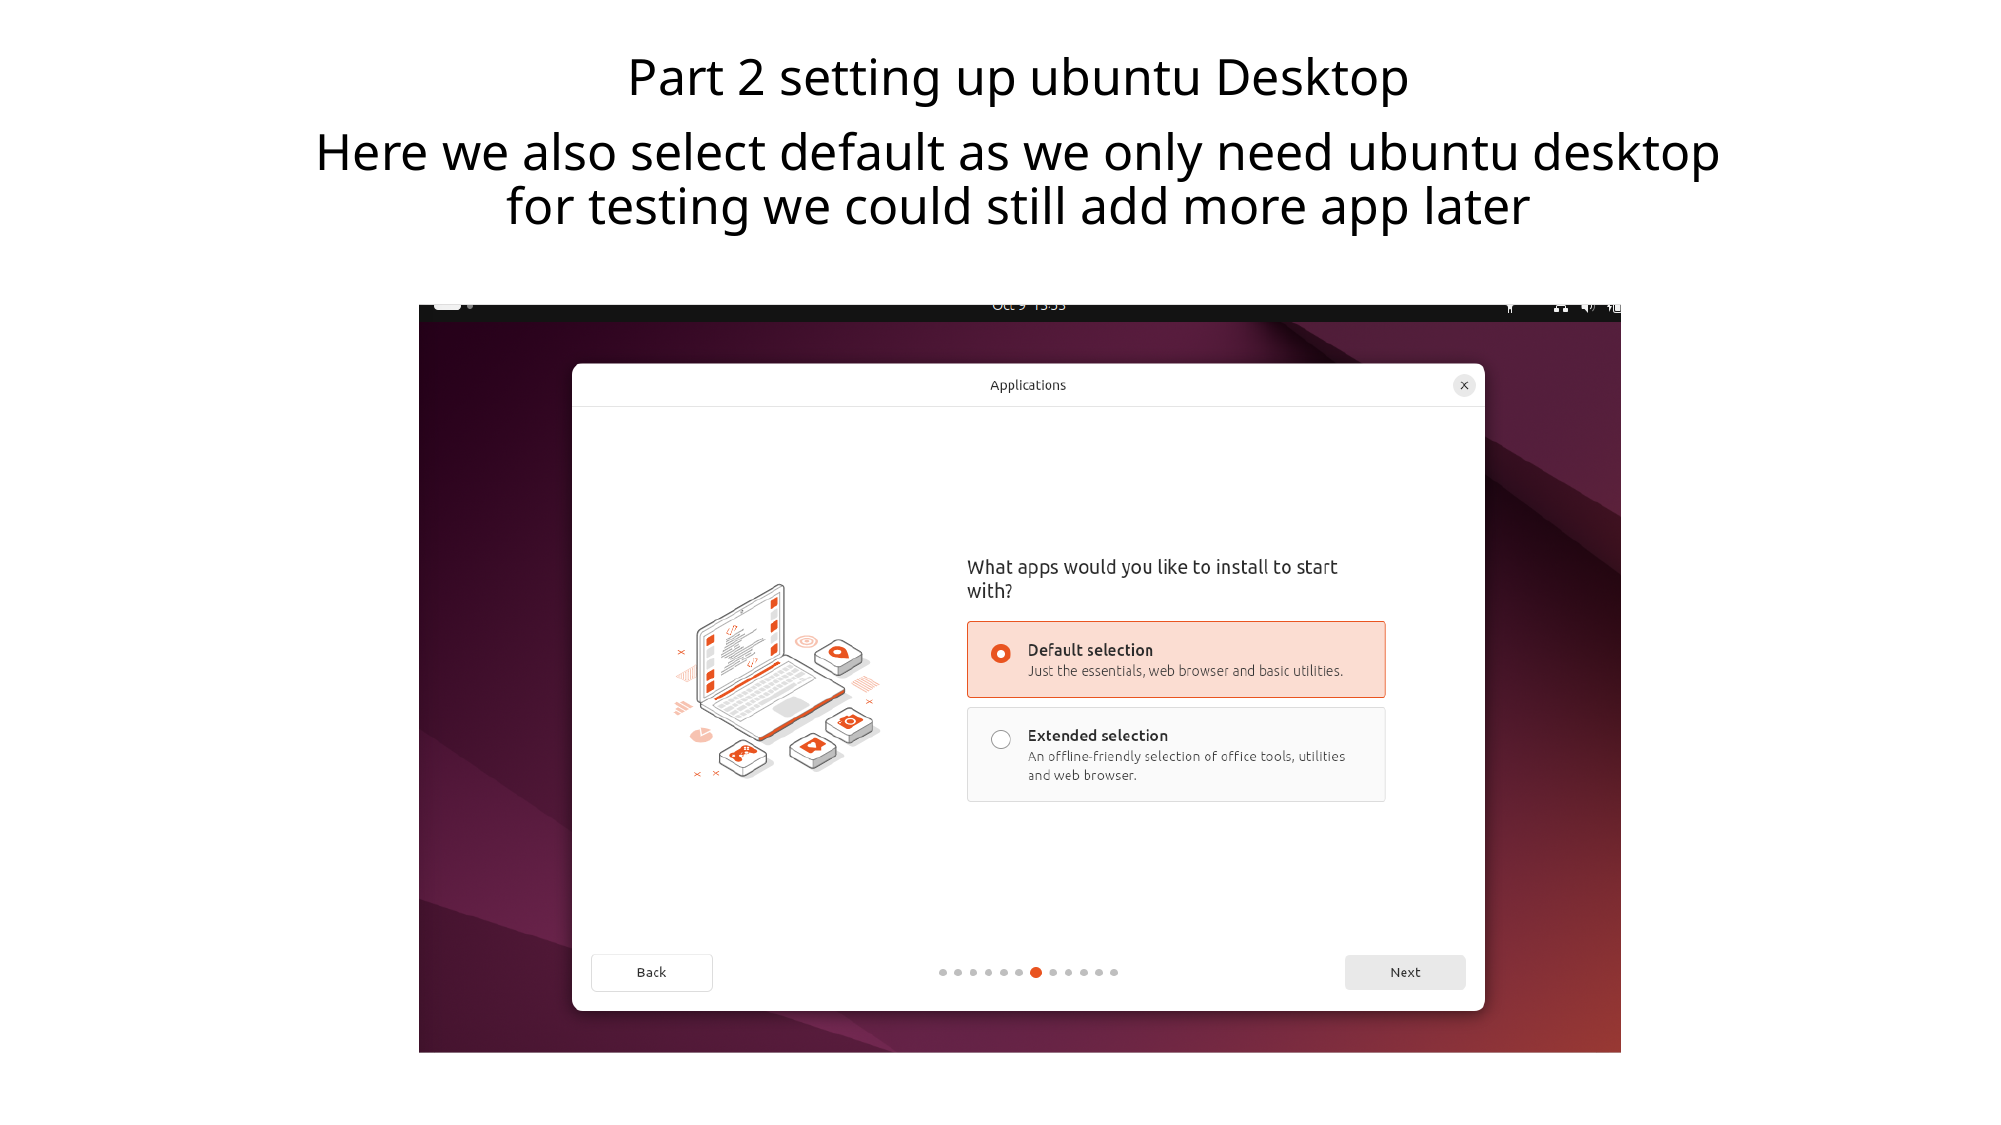

# Part 2 setting up ubuntu Desktop
Here we also select default as we only need ubuntu desktop for testing we could still add more app later